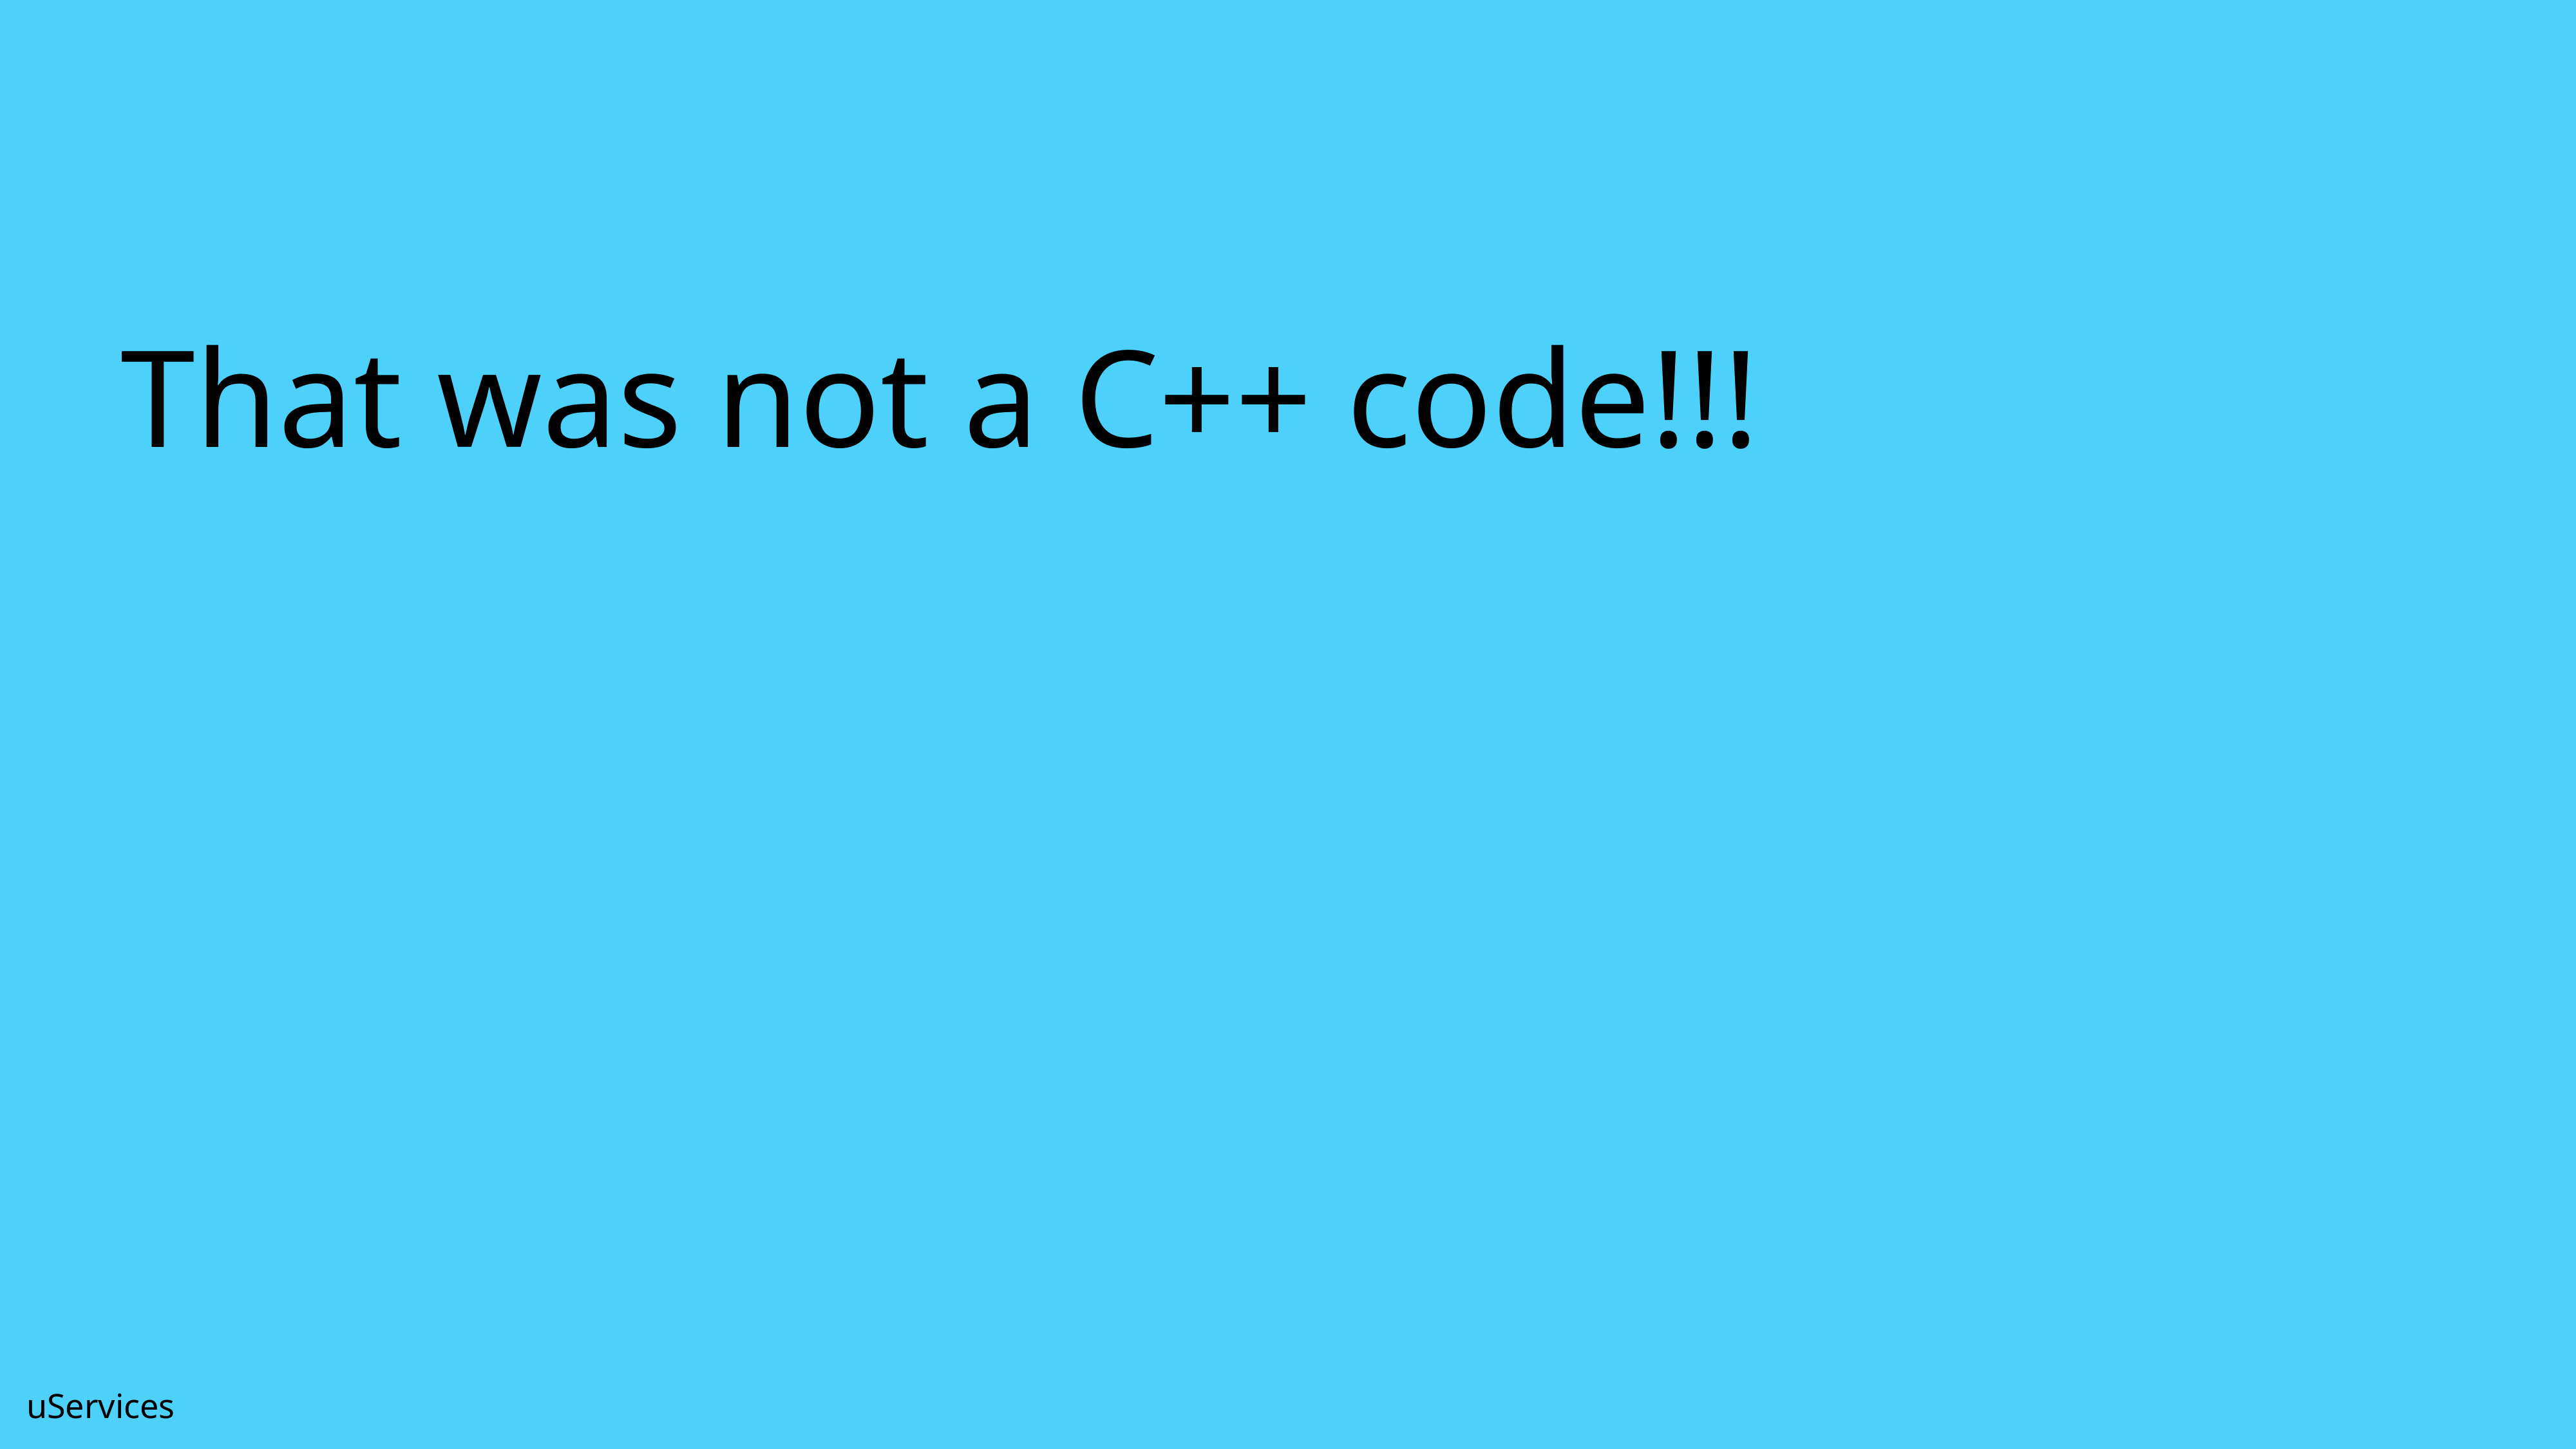

# That was not a C++ code!!!
uServices